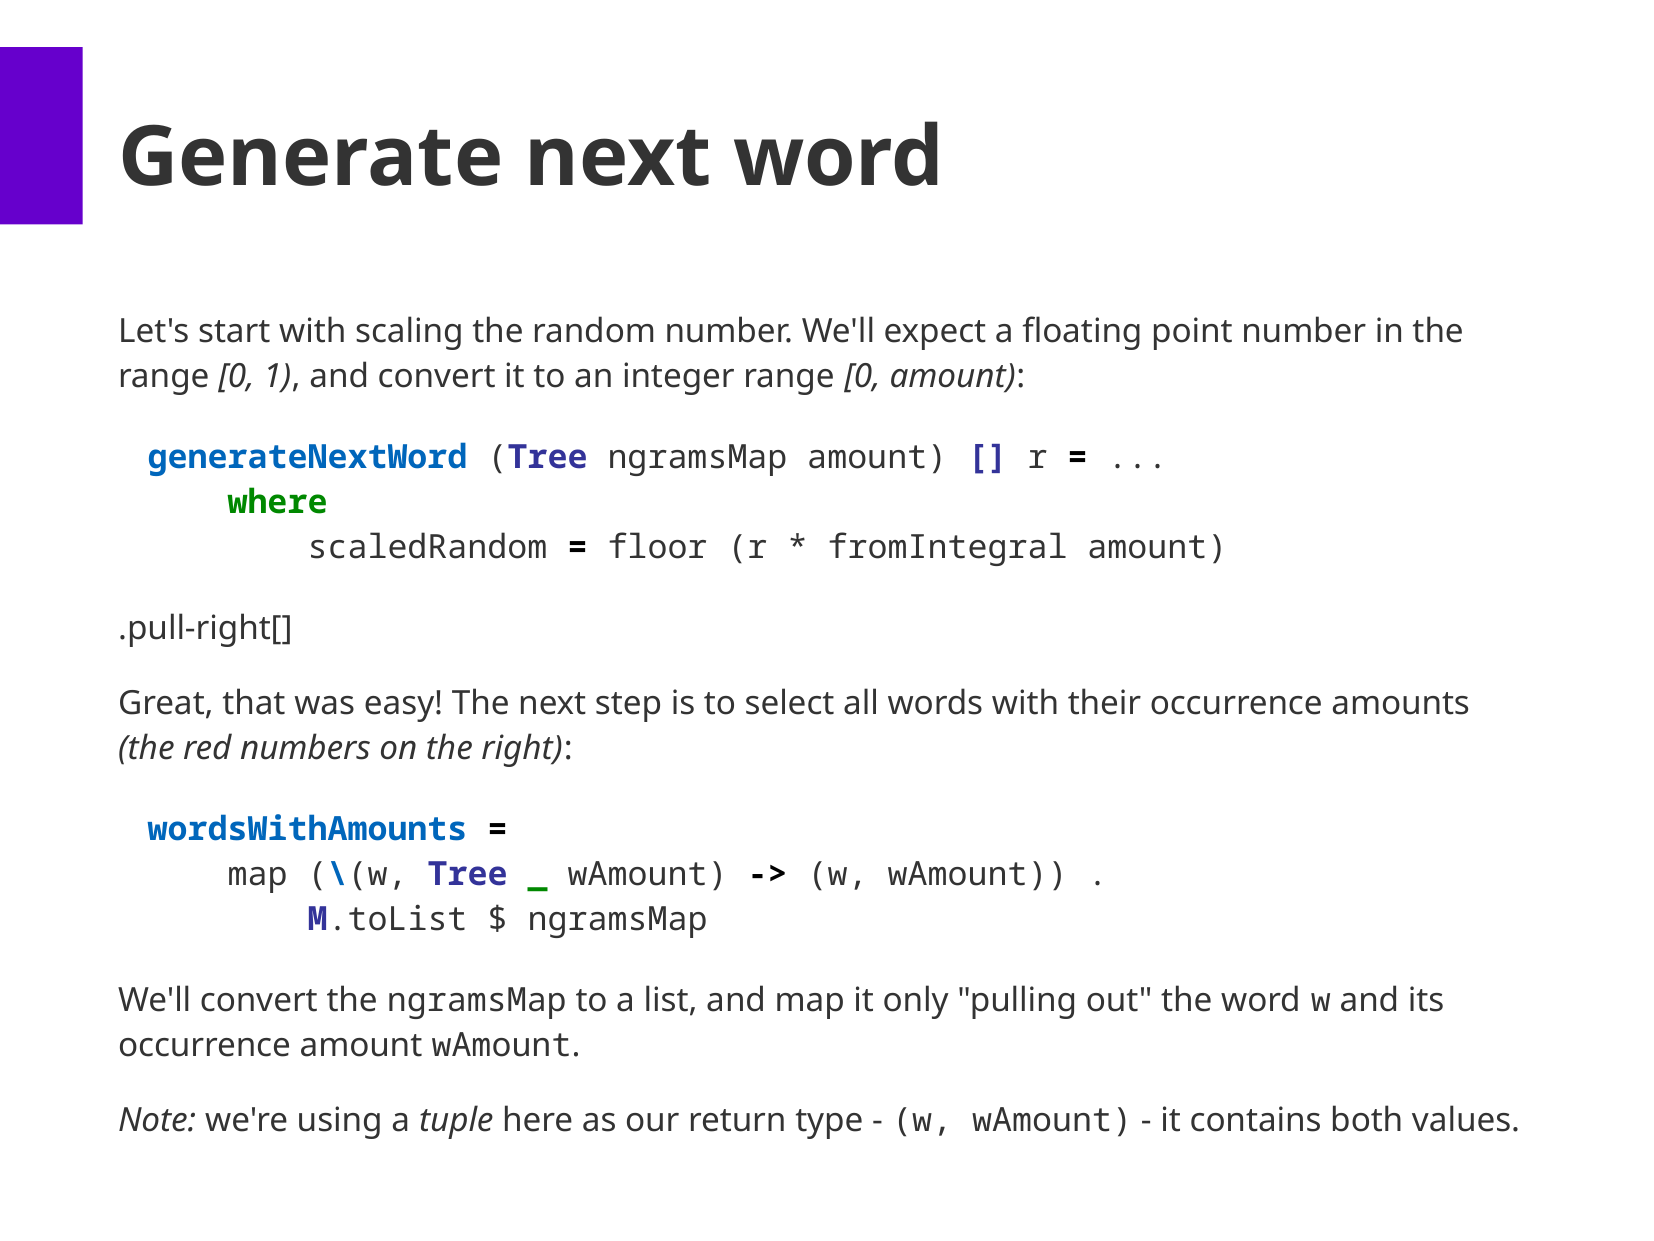

# Generate next word
Let's start with scaling the random number. We'll expect a floating point number in the range [0, 1), and convert it to an integer range [0, amount):
generateNextWord (Tree ngramsMap amount) [] r = ...
 where
 scaledRandom = floor (r * fromIntegral amount)
.pull-right[]
Great, that was easy! The next step is to select all words with their occurrence amounts (the red numbers on the right):
wordsWithAmounts =
 map (\(w, Tree _ wAmount) -> (w, wAmount)) .
 M.toList $ ngramsMap
We'll convert the ngramsMap to a list, and map it only "pulling out" the word w and its occurrence amount wAmount.
Note: we're using a tuple here as our return type - (w, wAmount) - it contains both values.